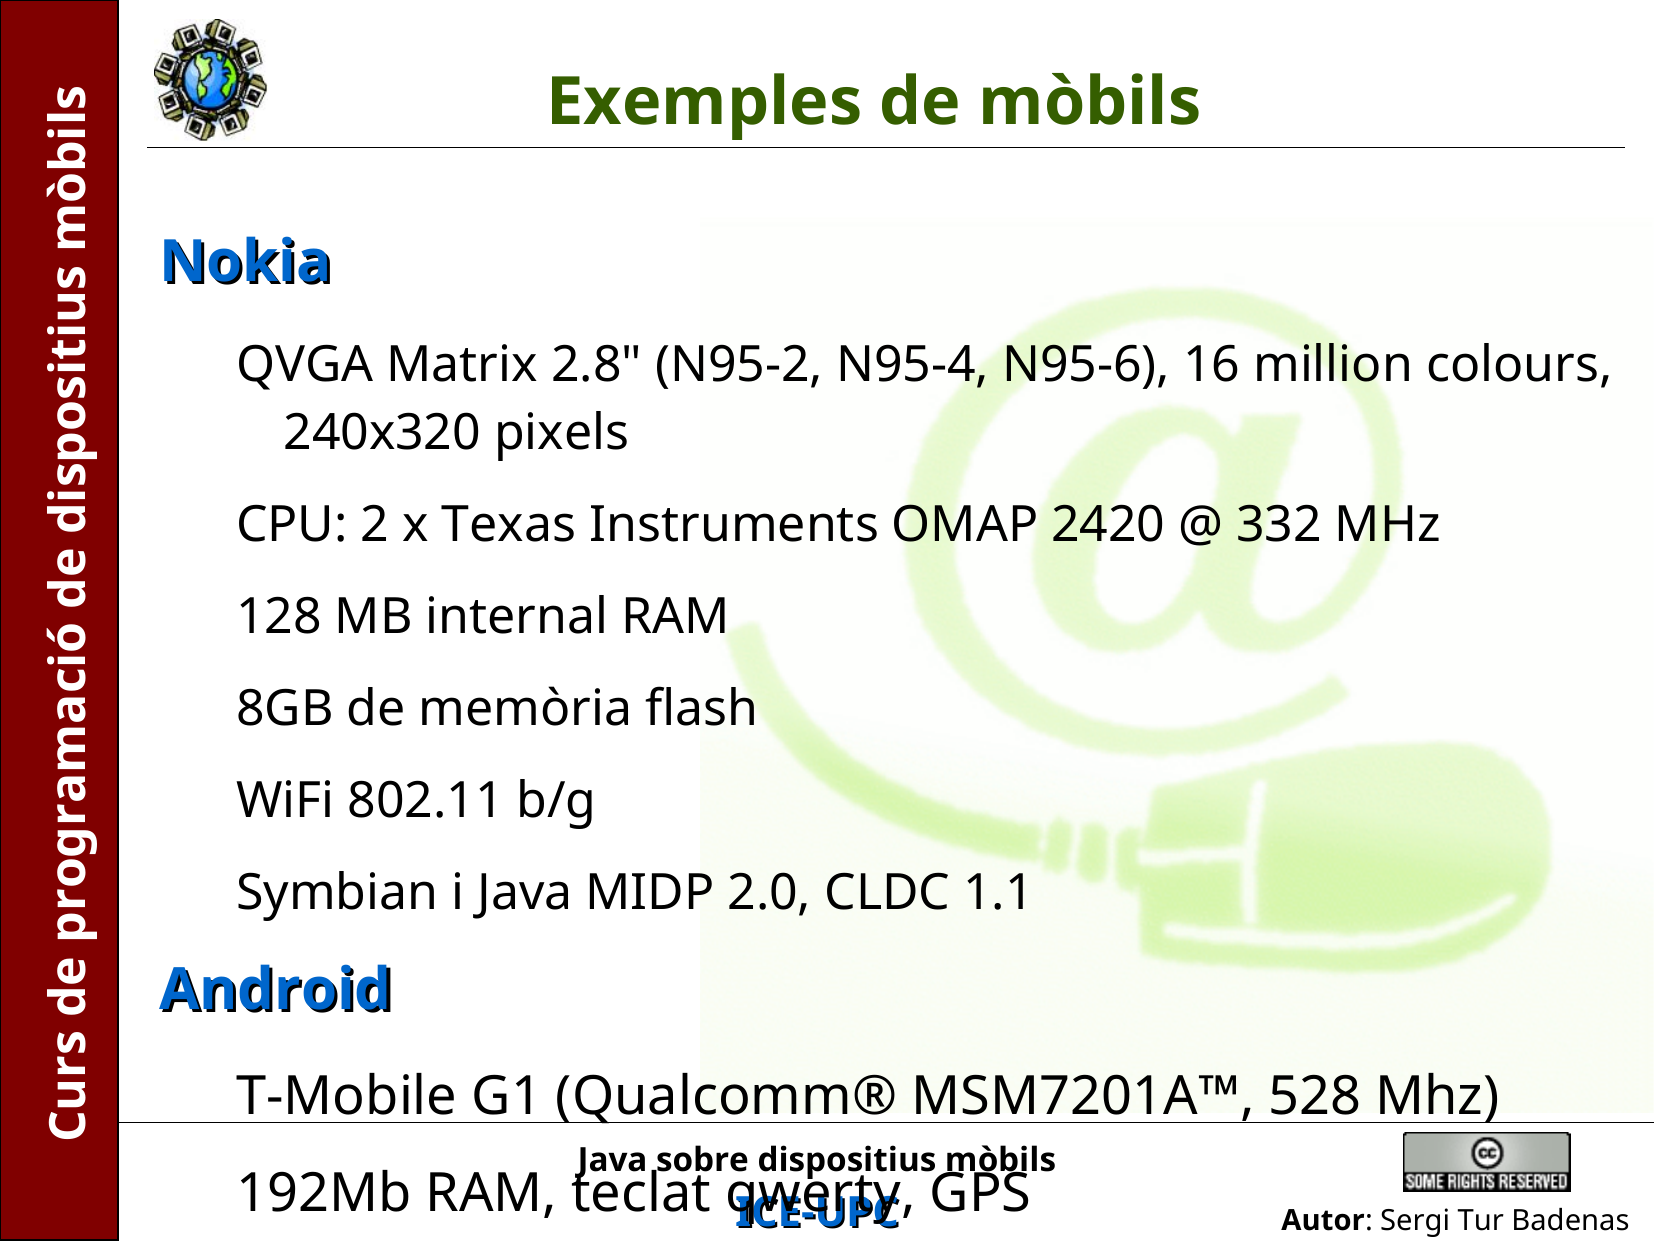

# Exemples de mòbils
Nokia
QVGA Matrix 2.8" (N95-2, N95-4, N95-6), 16 million colours, 240x320 pixels
CPU: 2 x Texas Instruments OMAP 2420 @ 332 MHz
128 MB internal RAM
8GB de memòria flash
WiFi 802.11 b/g
Symbian i Java MIDP 2.0, CLDC 1.1
Android
T-Mobile G1 (Qualcomm® MSM7201A™, 528 Mhz)
192Mb RAM, teclat qwerty, GPS
3.2” HVGA (480×320) (180 ppi) 65K color touchscreen